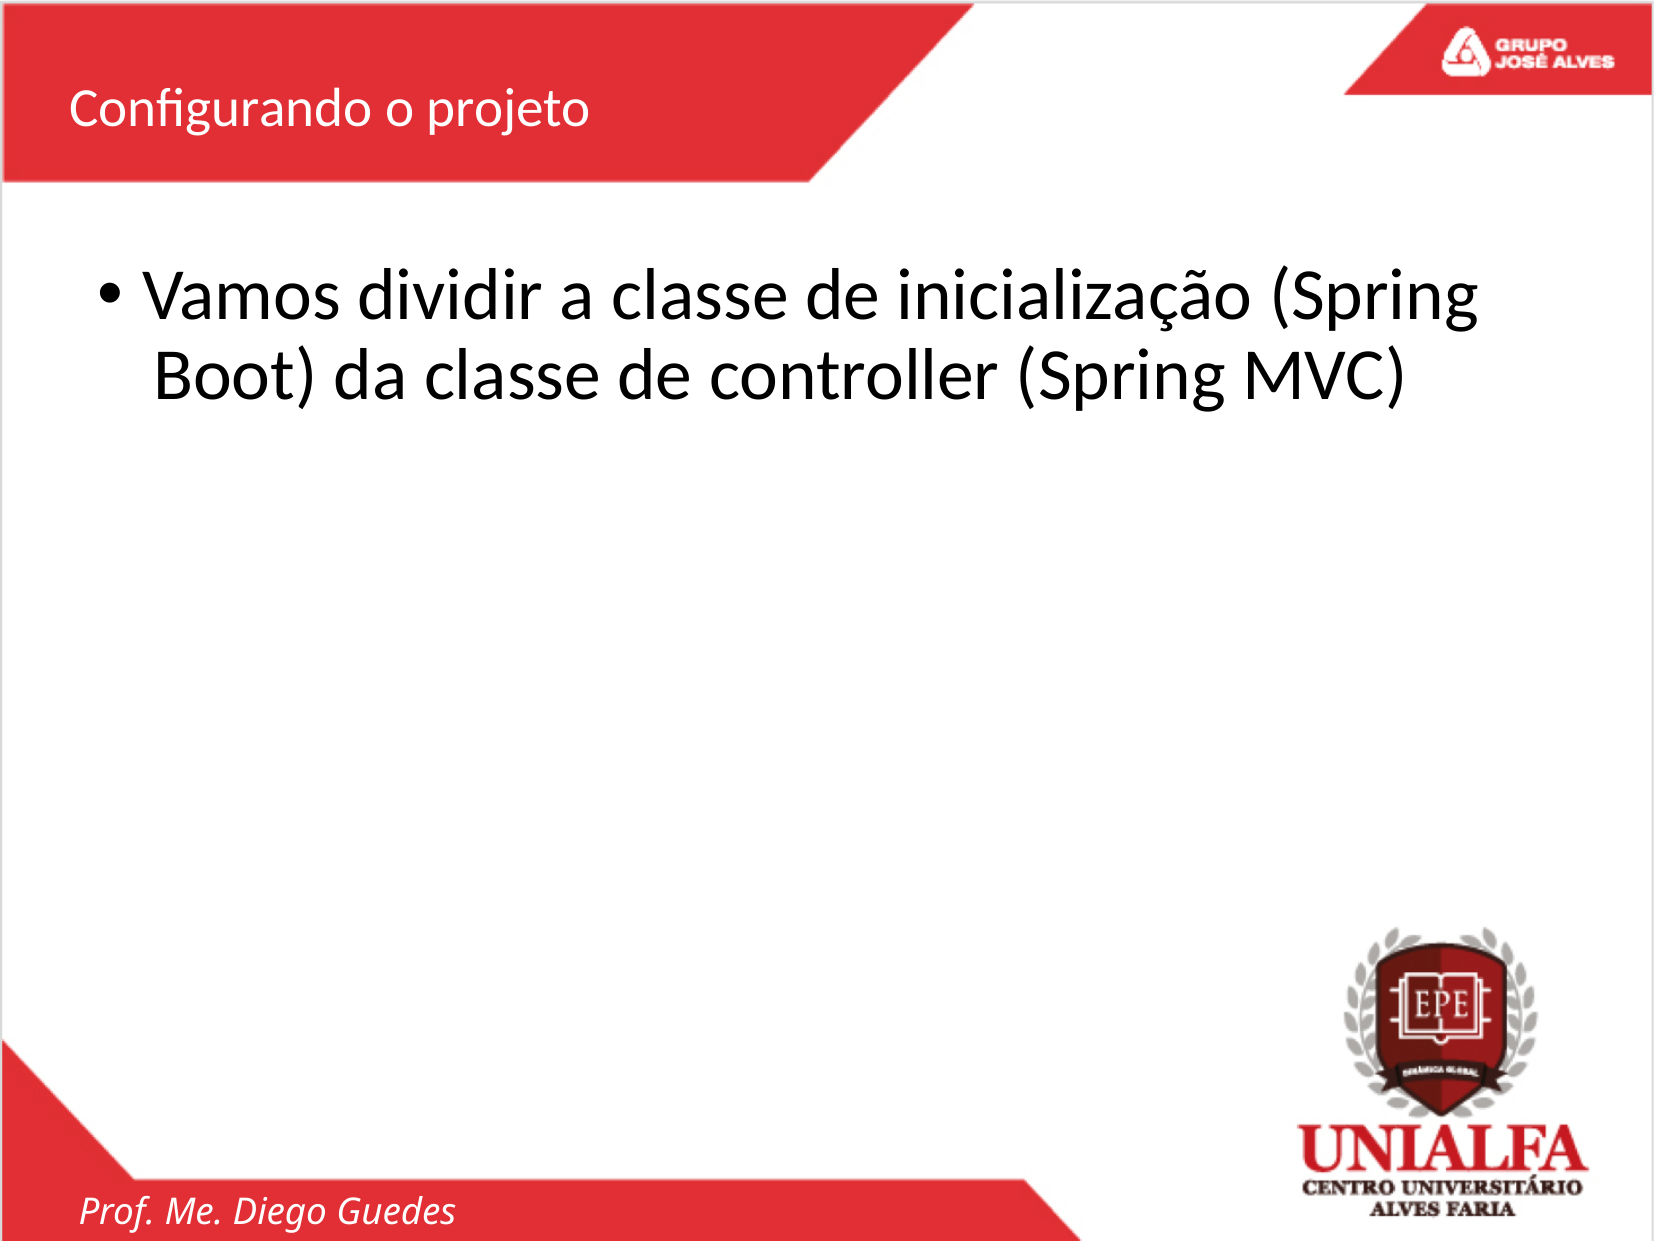

Configurando o projeto
 Vamos dividir a classe de inicialização (Spring Boot) da classe de controller (Spring MVC)
Prof. Me. Diego Guedes